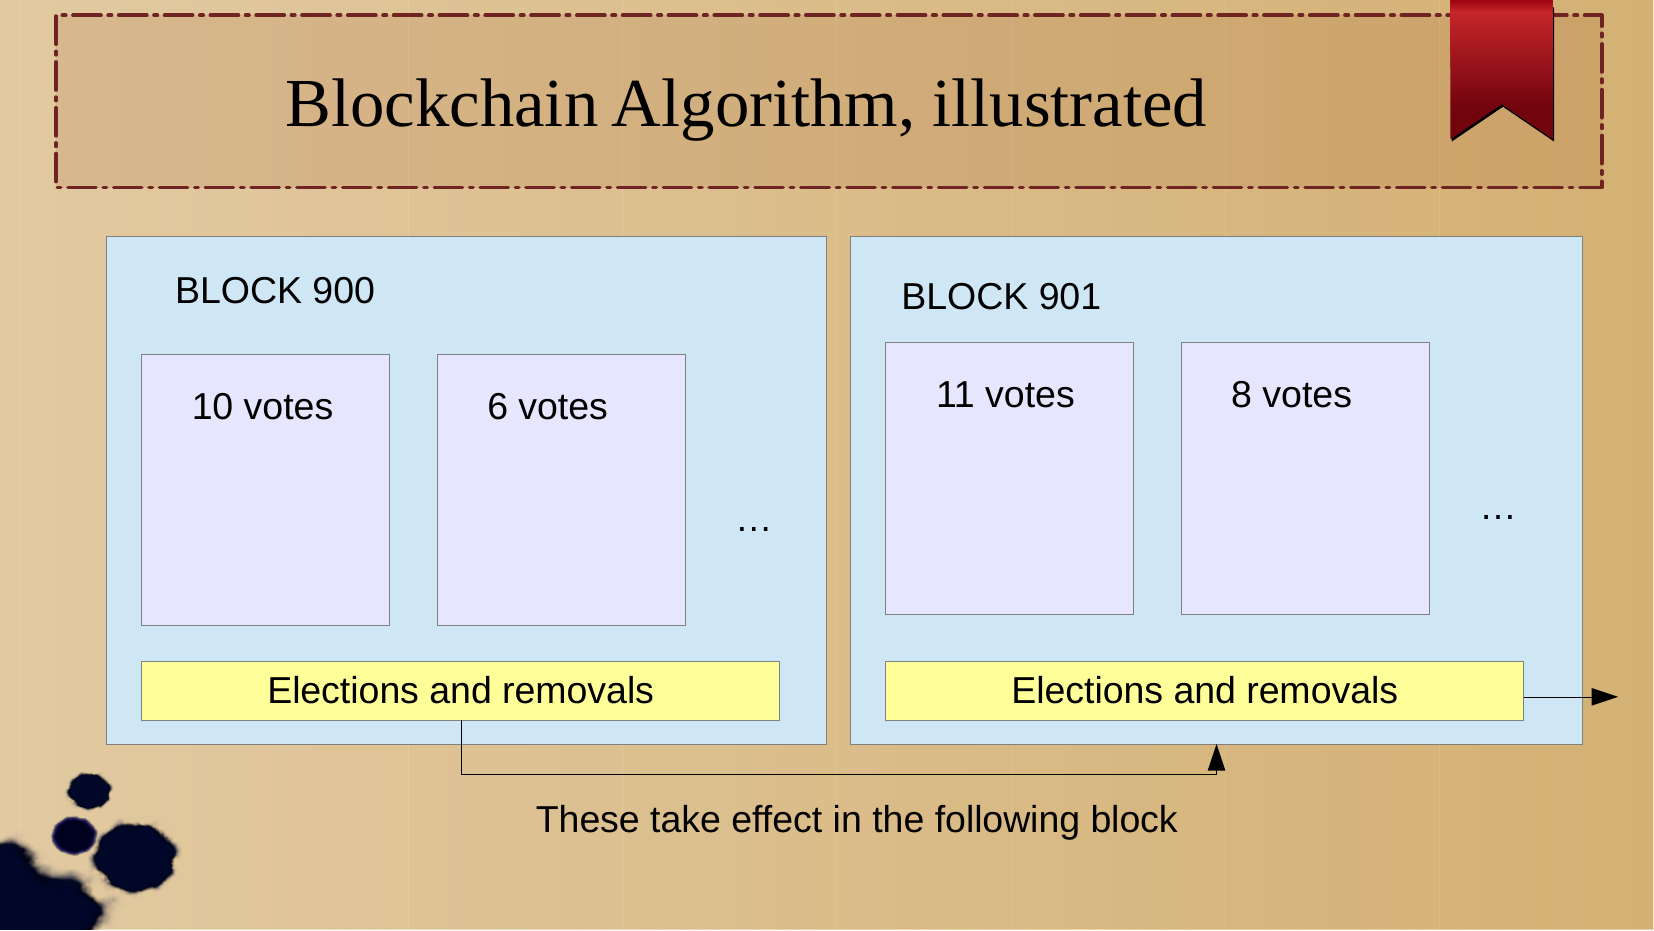

# Blockchain Algorithm, illustrated
BLOCK 900
BLOCK 901
11 votes
8 votes
10 votes
6 votes
…
…
Elections and removals
Elections and removals
These take effect in the following block